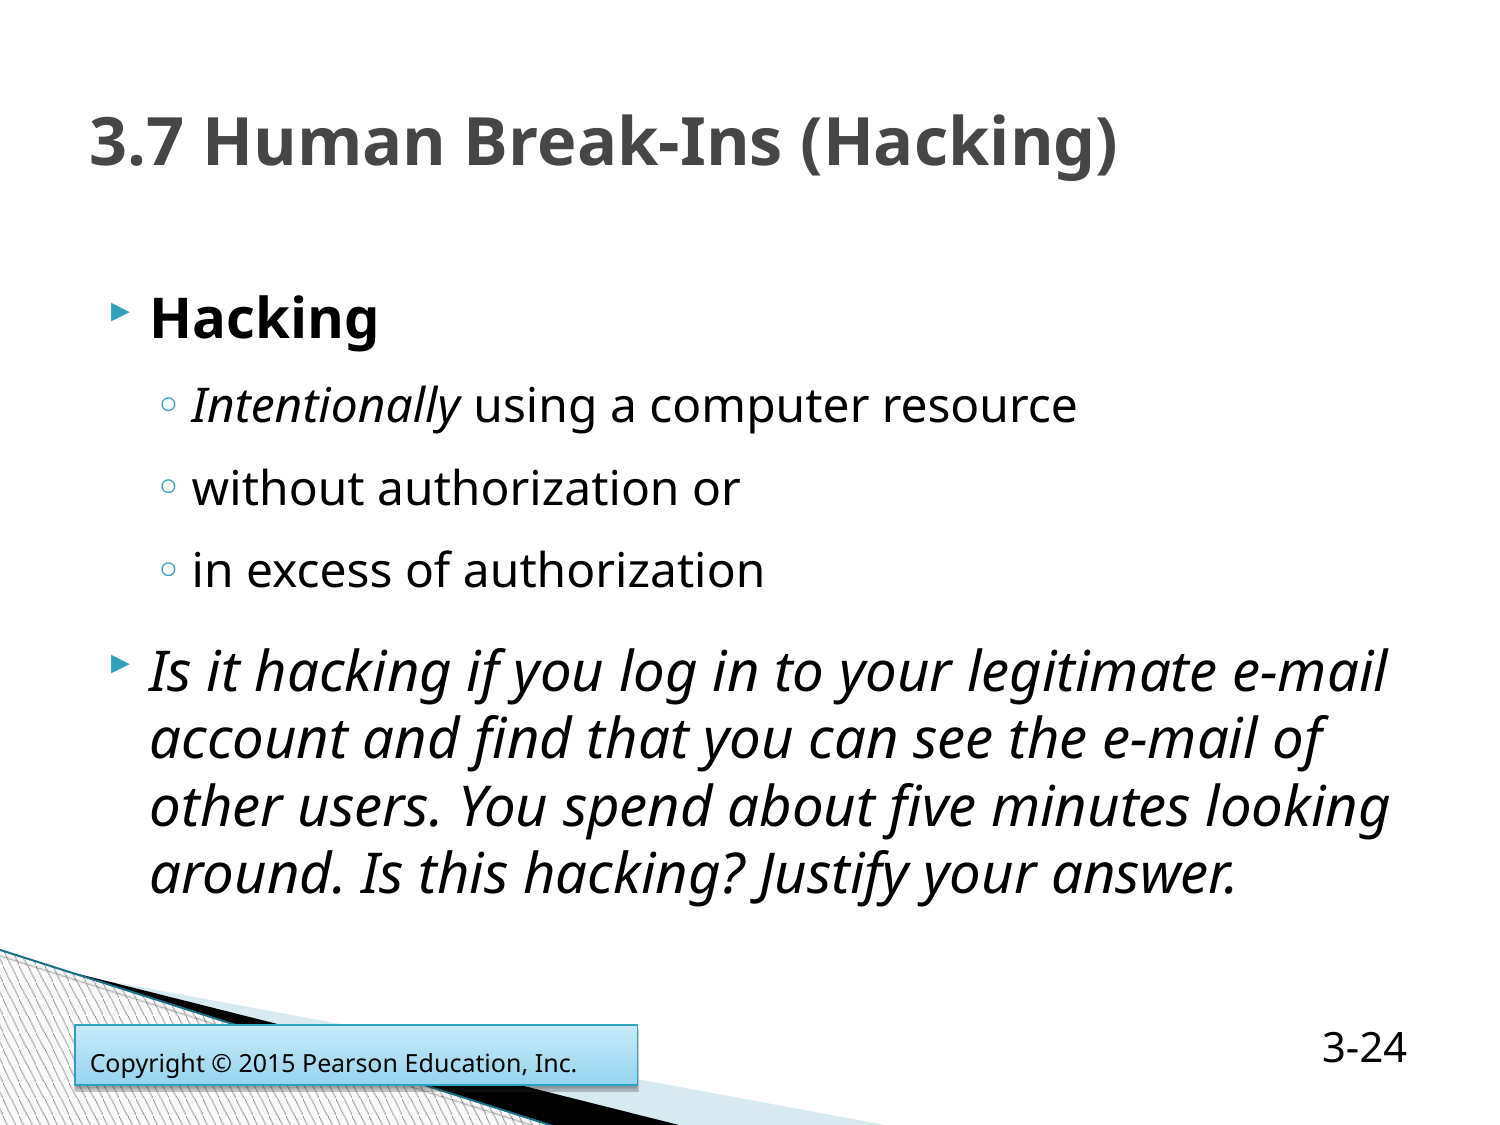

3.7 Human Break-Ins (Hacking)
# Hacking
Intentionally using a computer resource
without authorization or
in excess of authorization
Is it hacking if you log in to your legitimate e-mail account and find that you can see the e-mail of other users. You spend about five minutes looking around. Is this hacking? Justify your answer.
Copyright © 2015 Pearson Education, Inc.